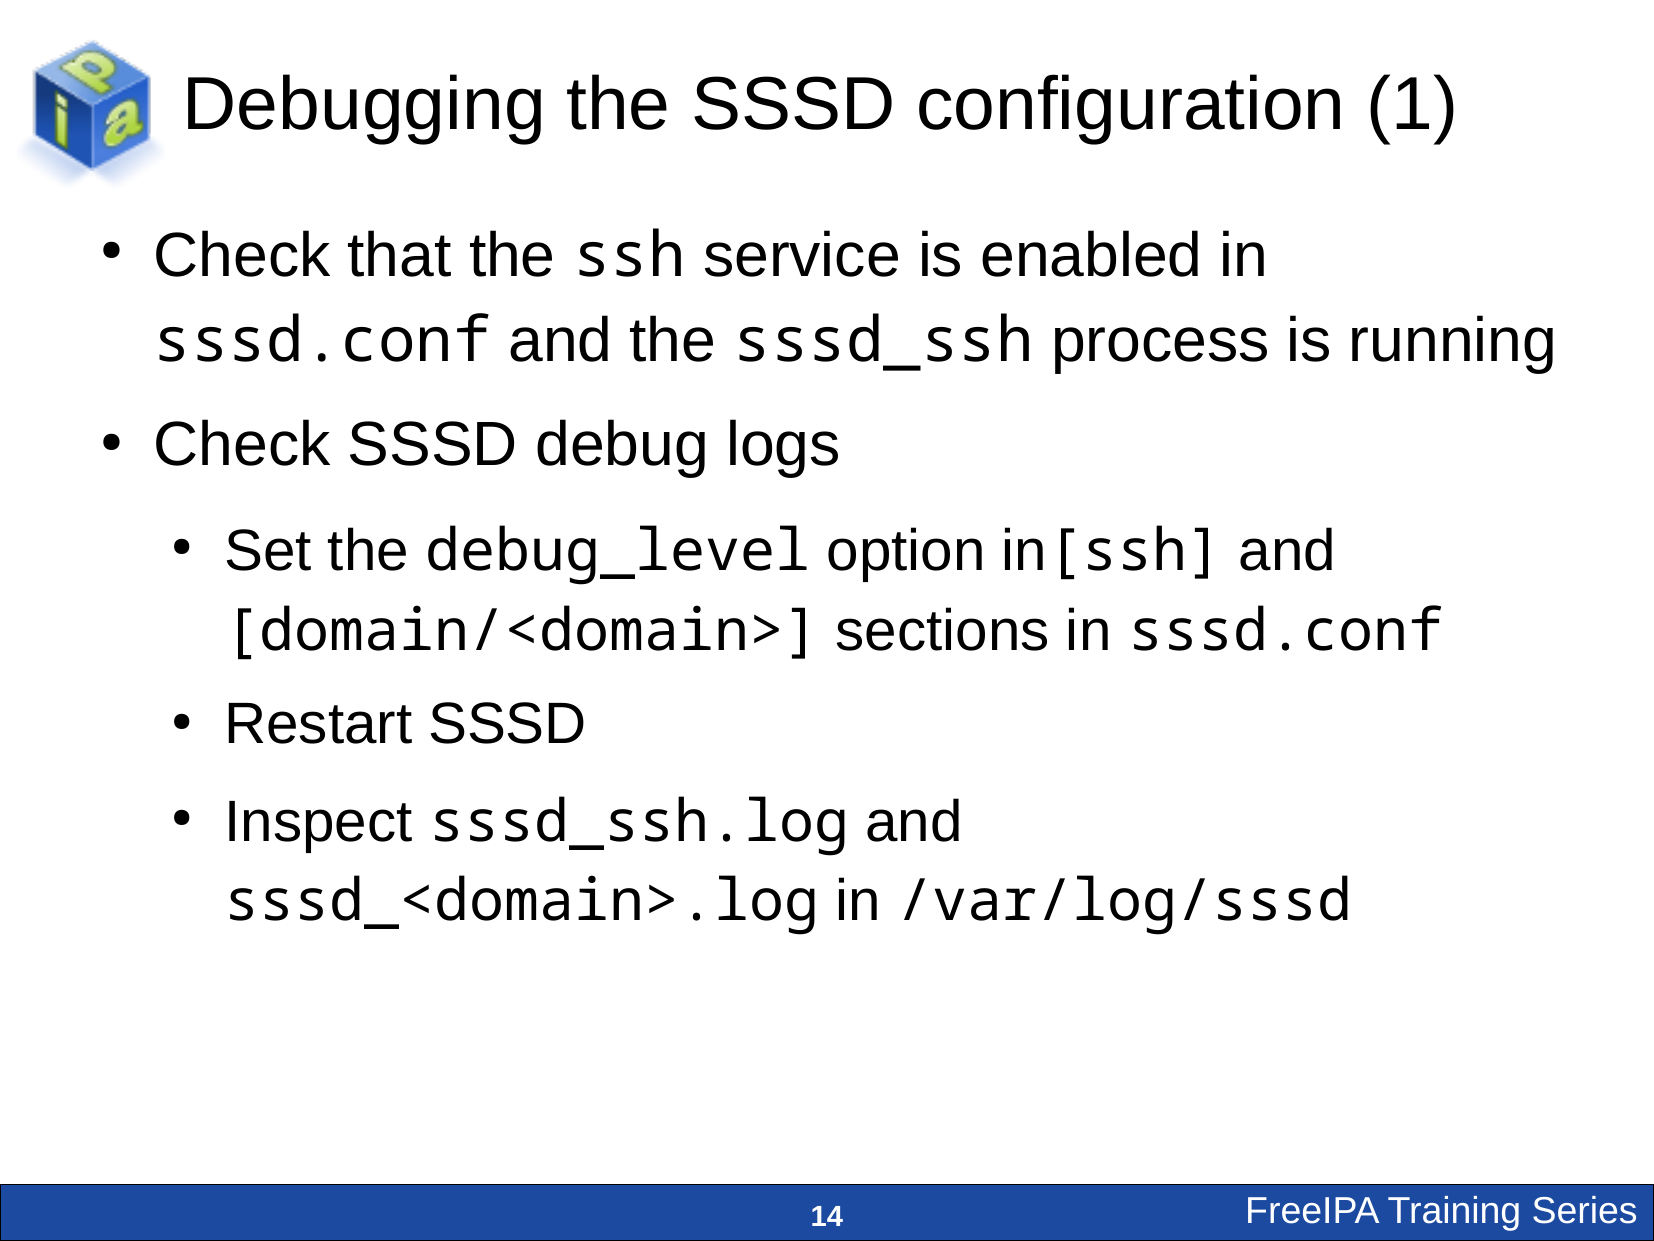

# Debugging the SSSD configuration (1)
Check that the ssh service is enabled in sssd.conf and the sssd_ssh process is running
Check SSSD debug logs
Set the debug_level option in[ssh] and [domain/<domain>] sections in sssd.conf
Restart SSSD
Inspect sssd_ssh.log and sssd_<domain>.log in /var/log/sssd
14